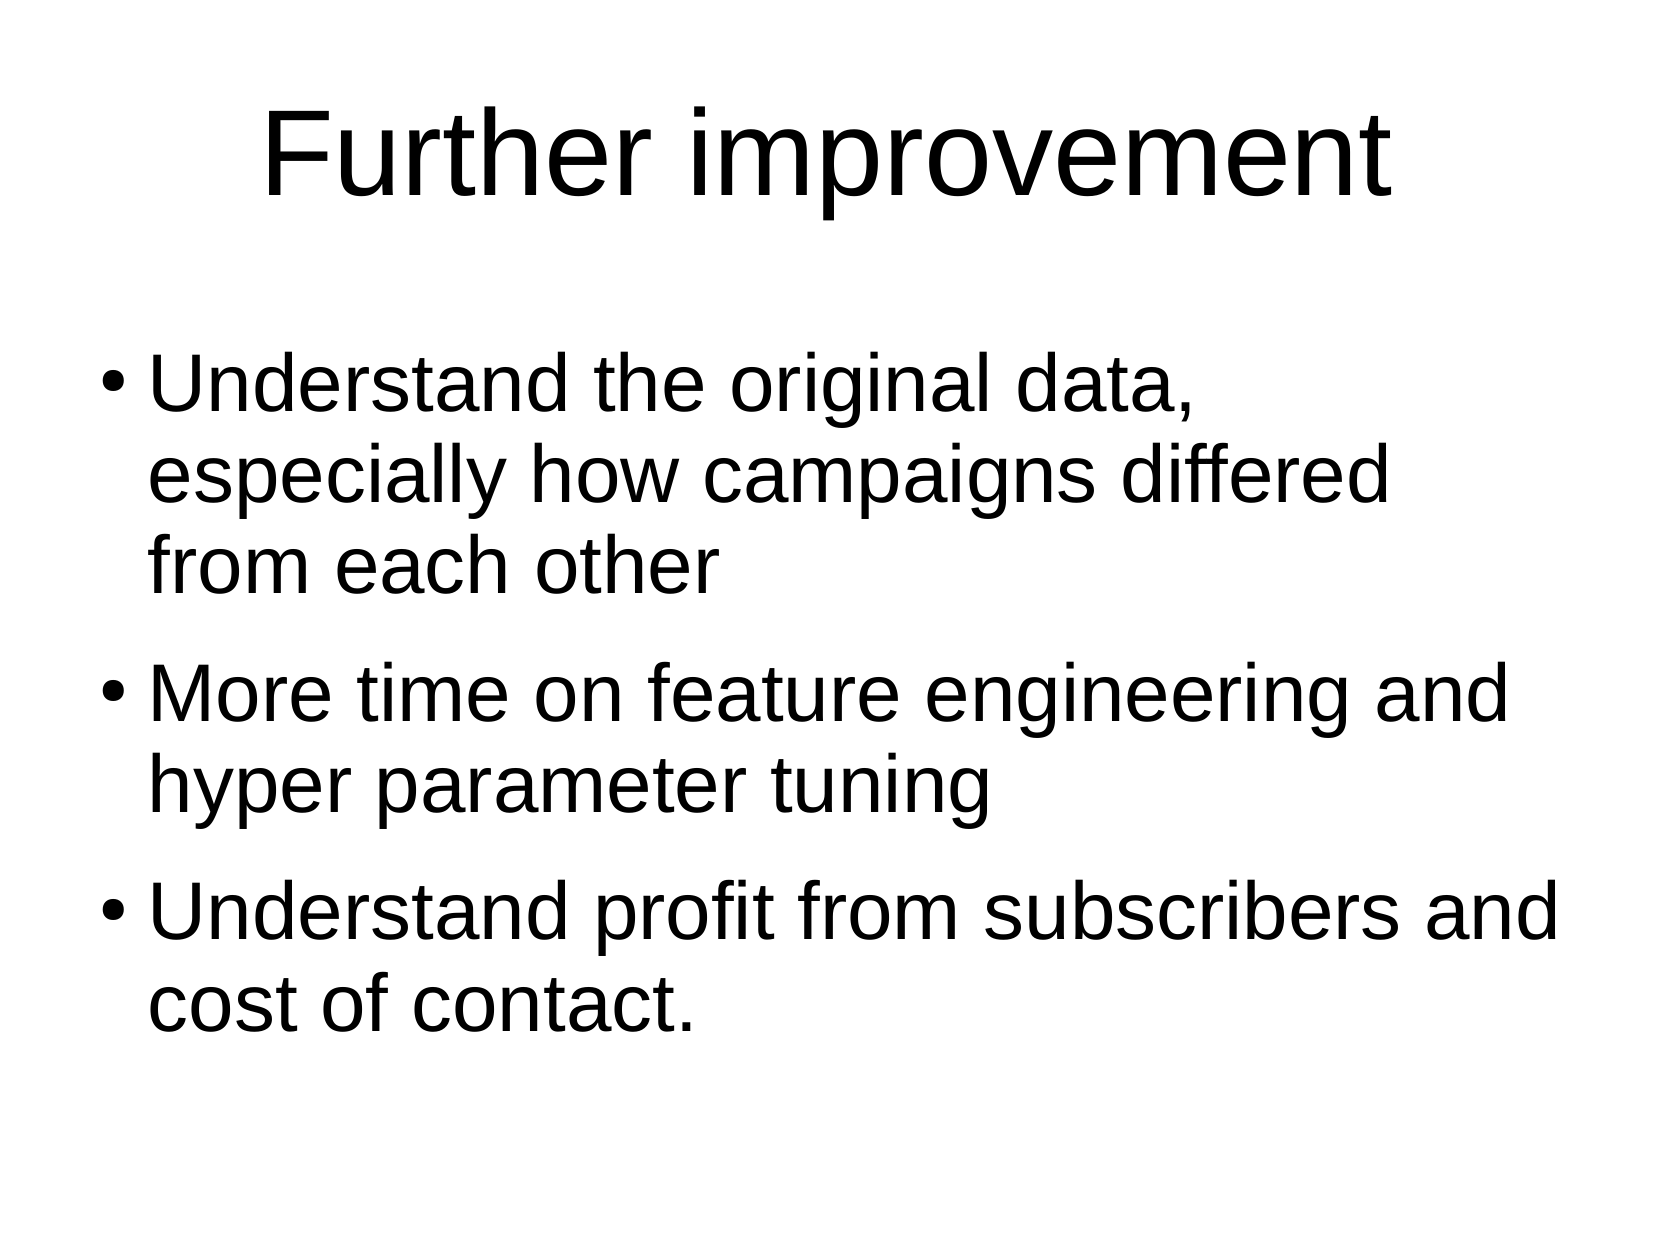

# Further improvement
Understand the original data, especially how campaigns differed from each other
More time on feature engineering and hyper parameter tuning
Understand profit from subscribers and cost of contact.